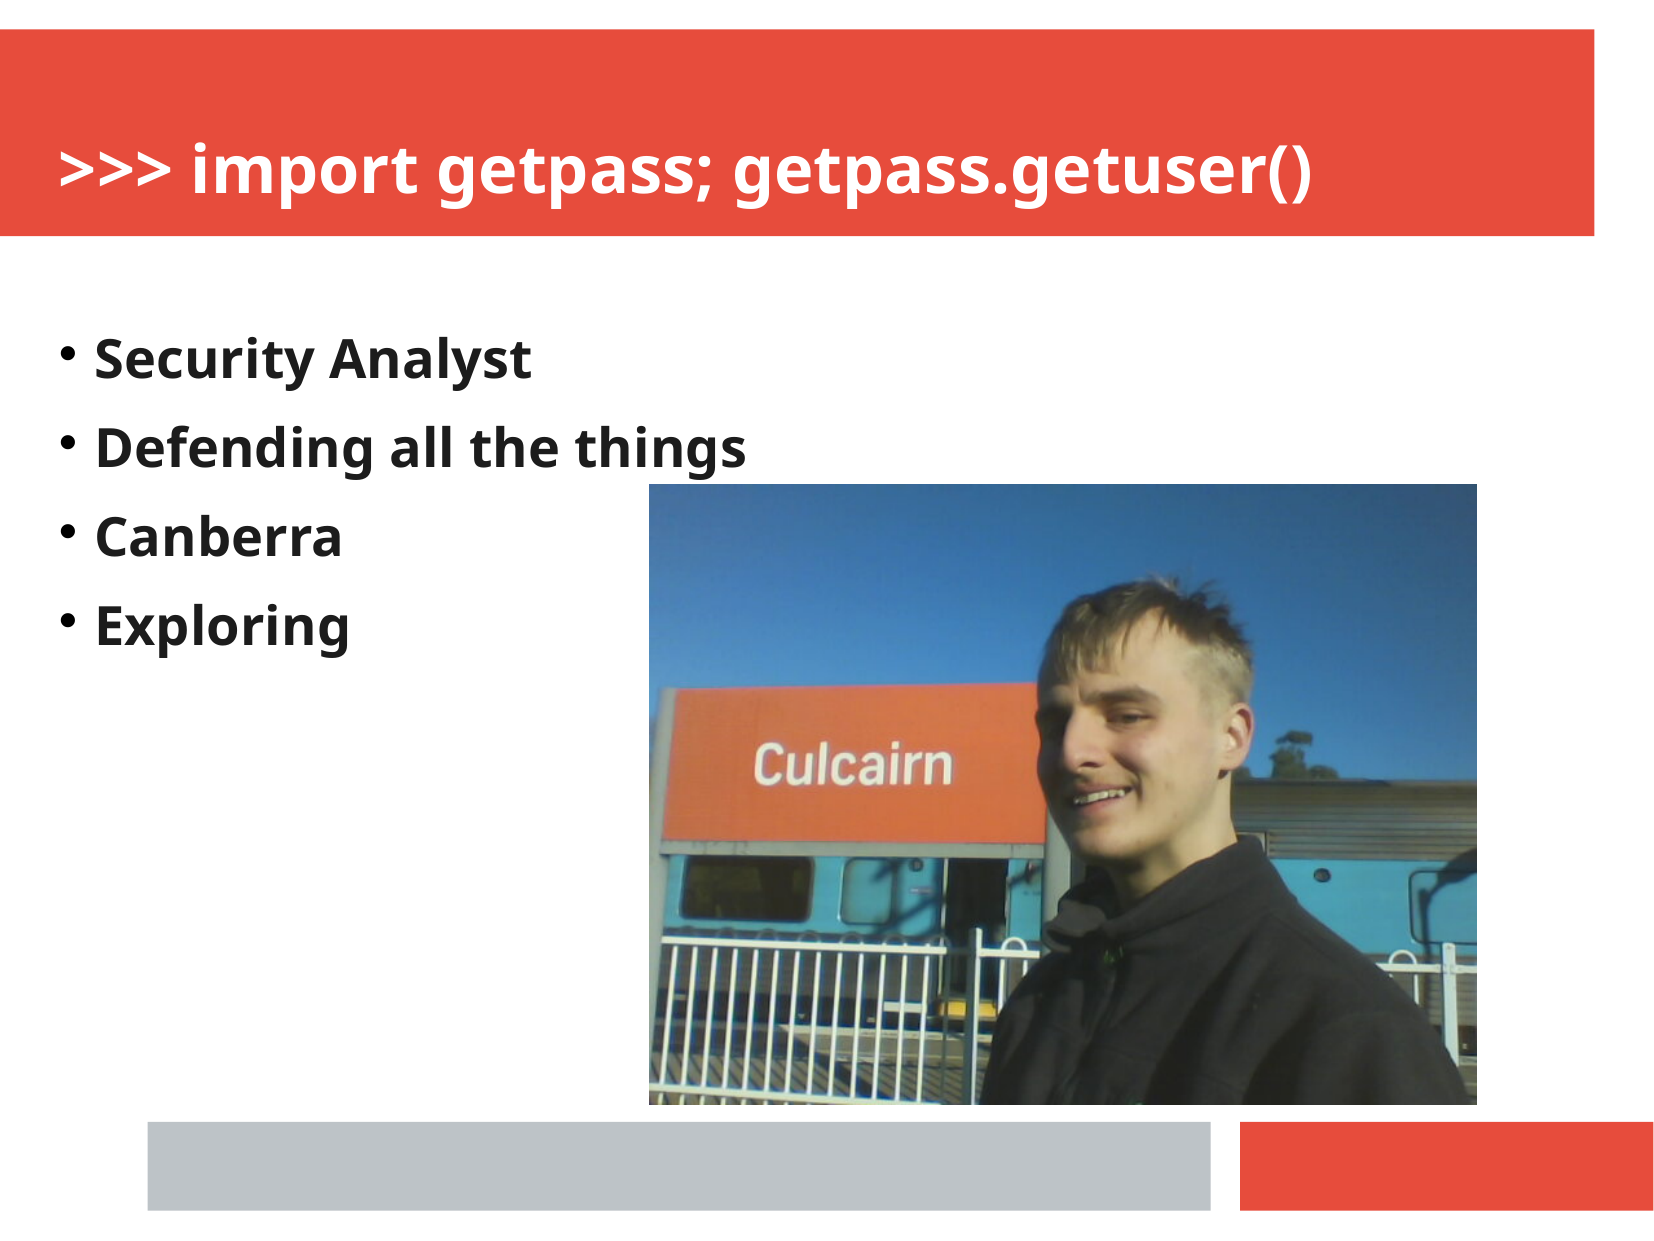

>>> import getpass; getpass.getuser()
Security Analyst
Defending all the things
Canberra
Exploring